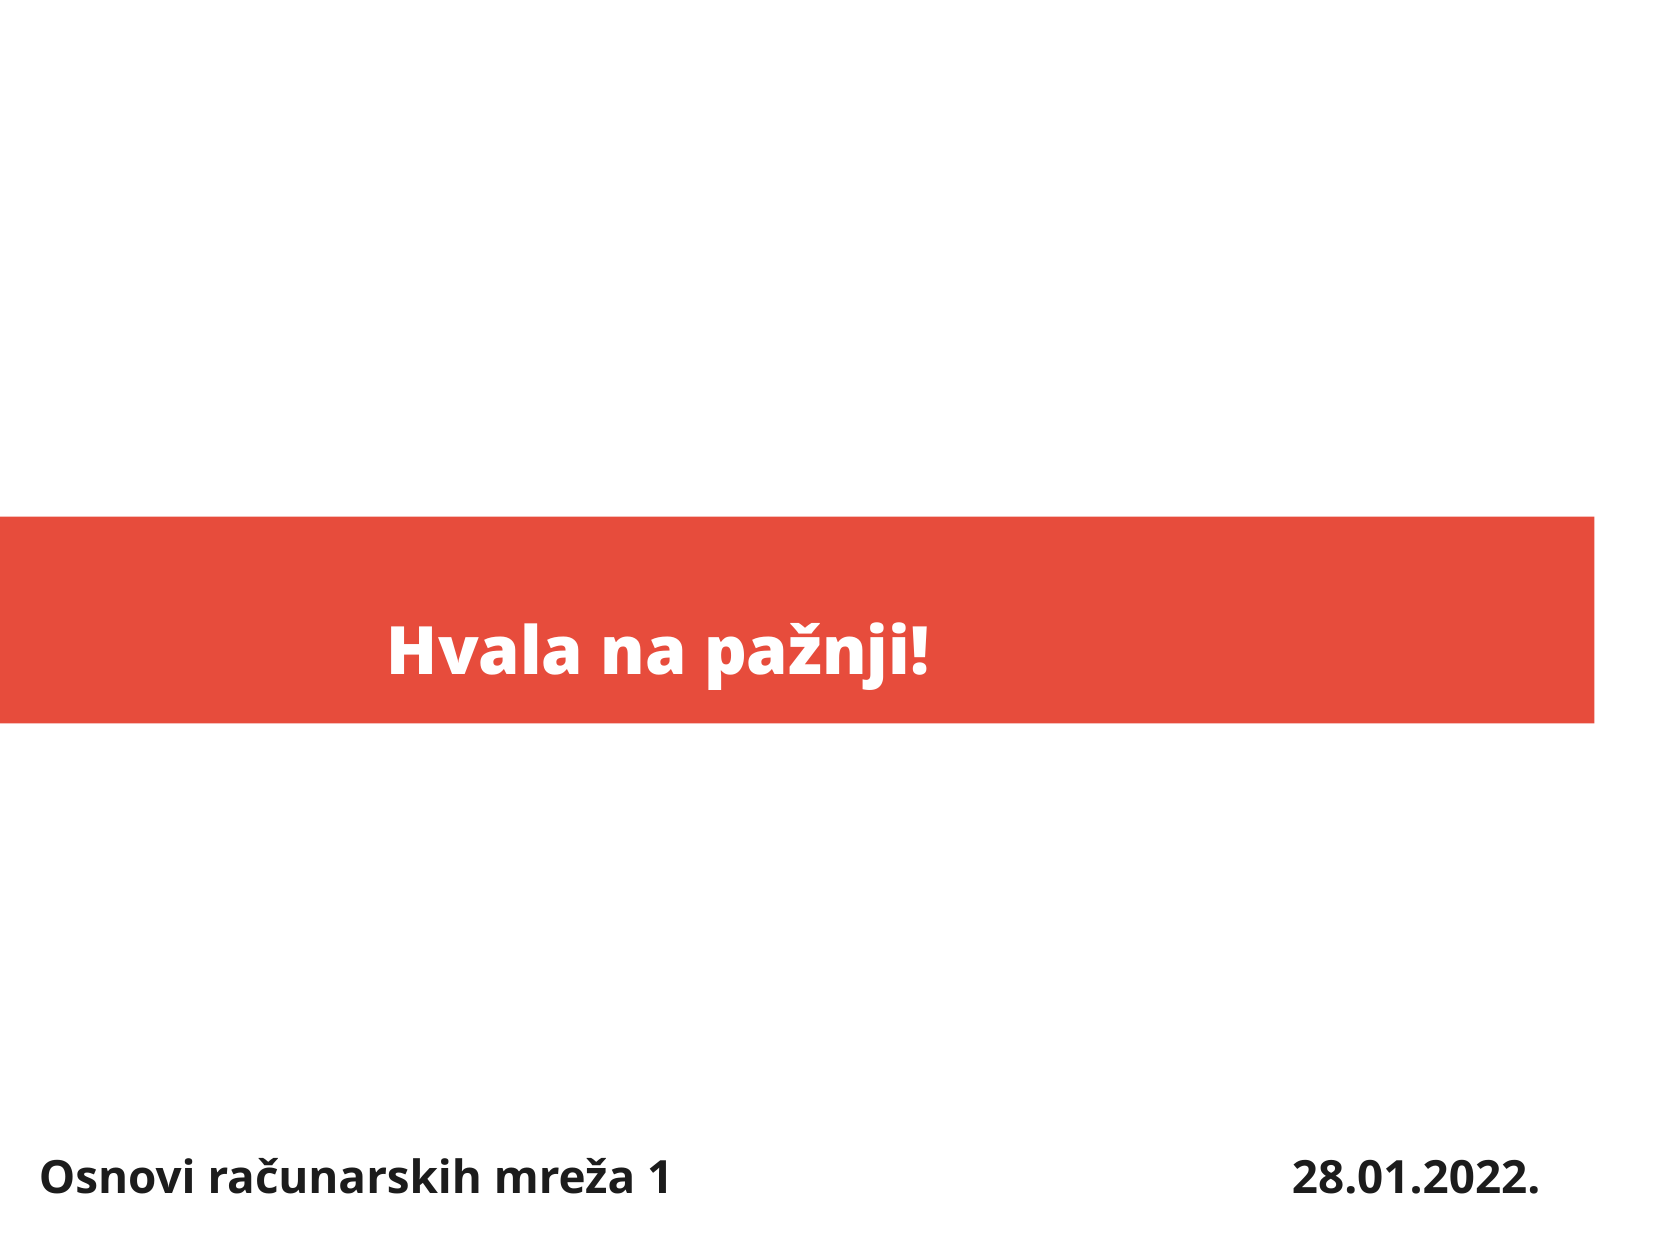

# Hvala na pažnji!
Osnovi računarskih mreža 1
28.01.2022.